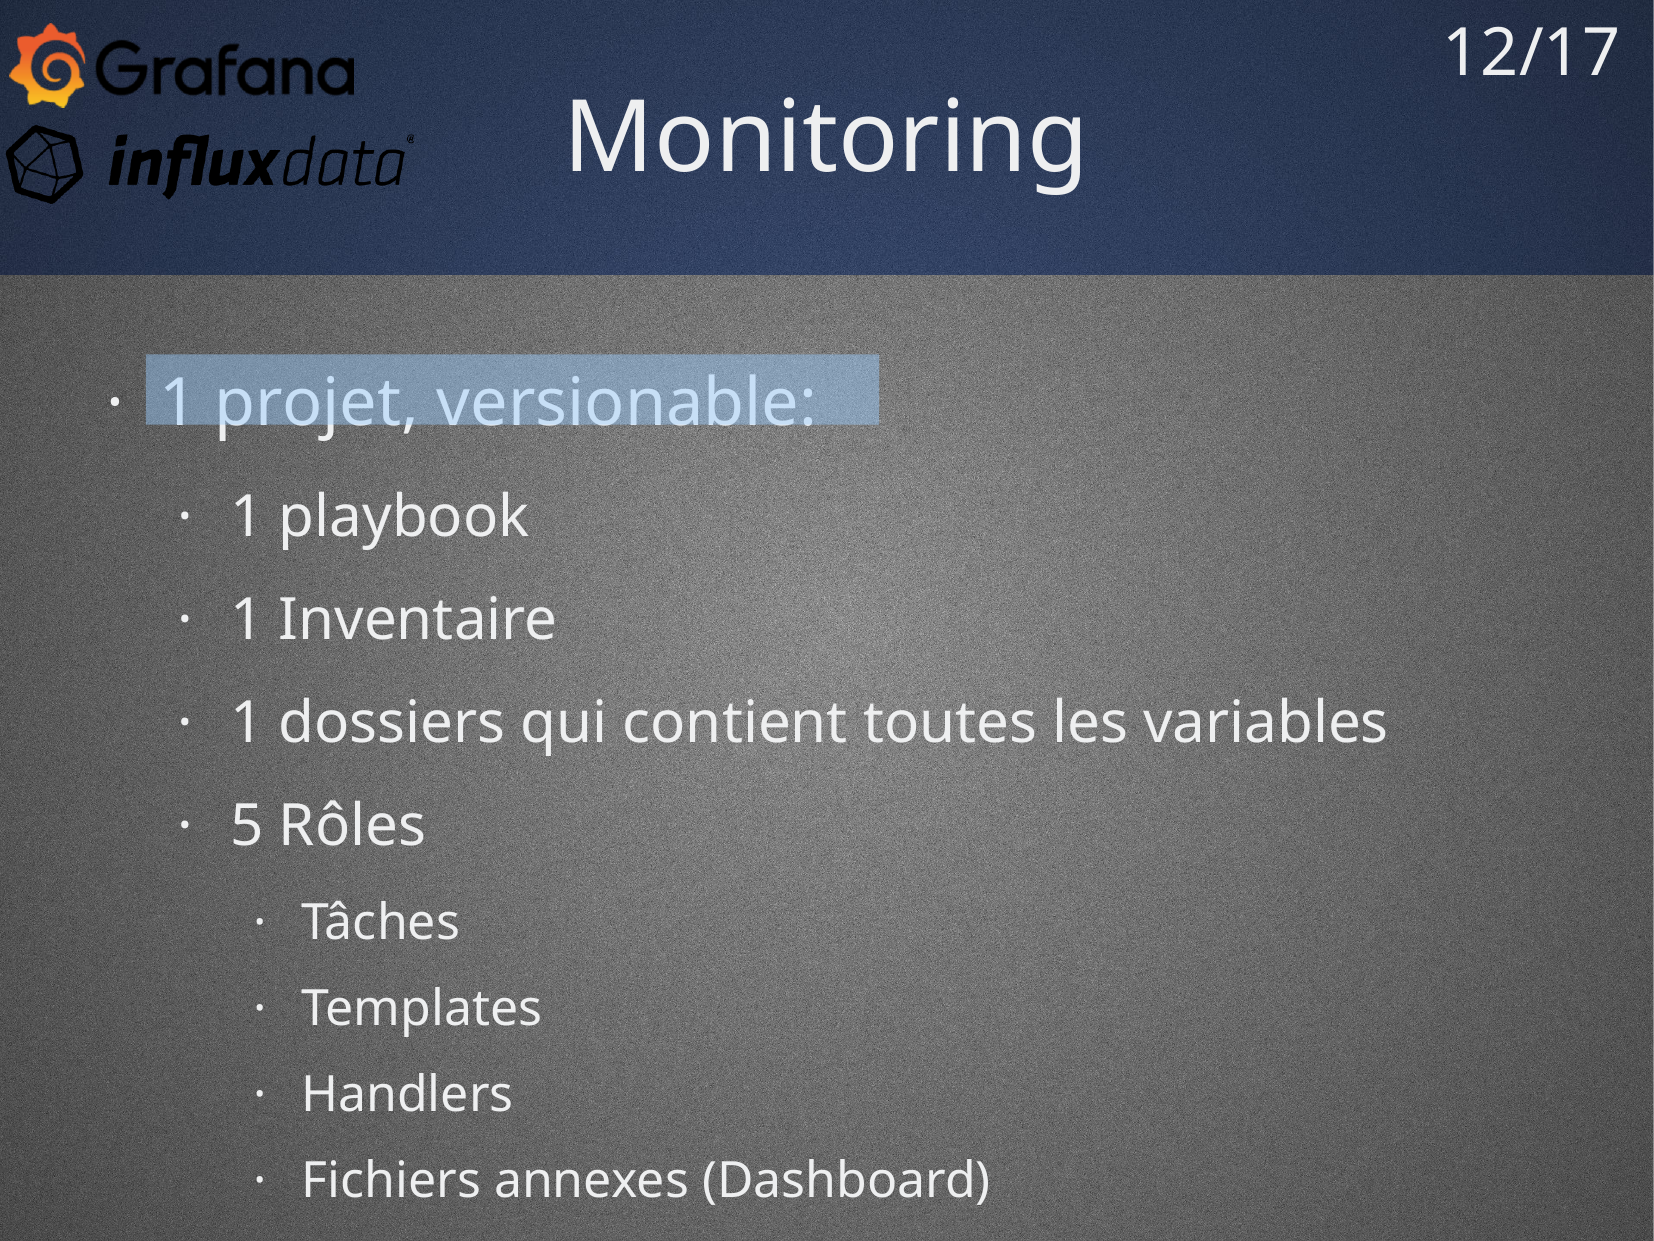

12/17
# Monitoring
1 projet, versionable:
1 playbook
1 Inventaire
1 dossiers qui contient toutes les variables
5 Rôles
Tâches
Templates
Handlers
Fichiers annexes (Dashboard)